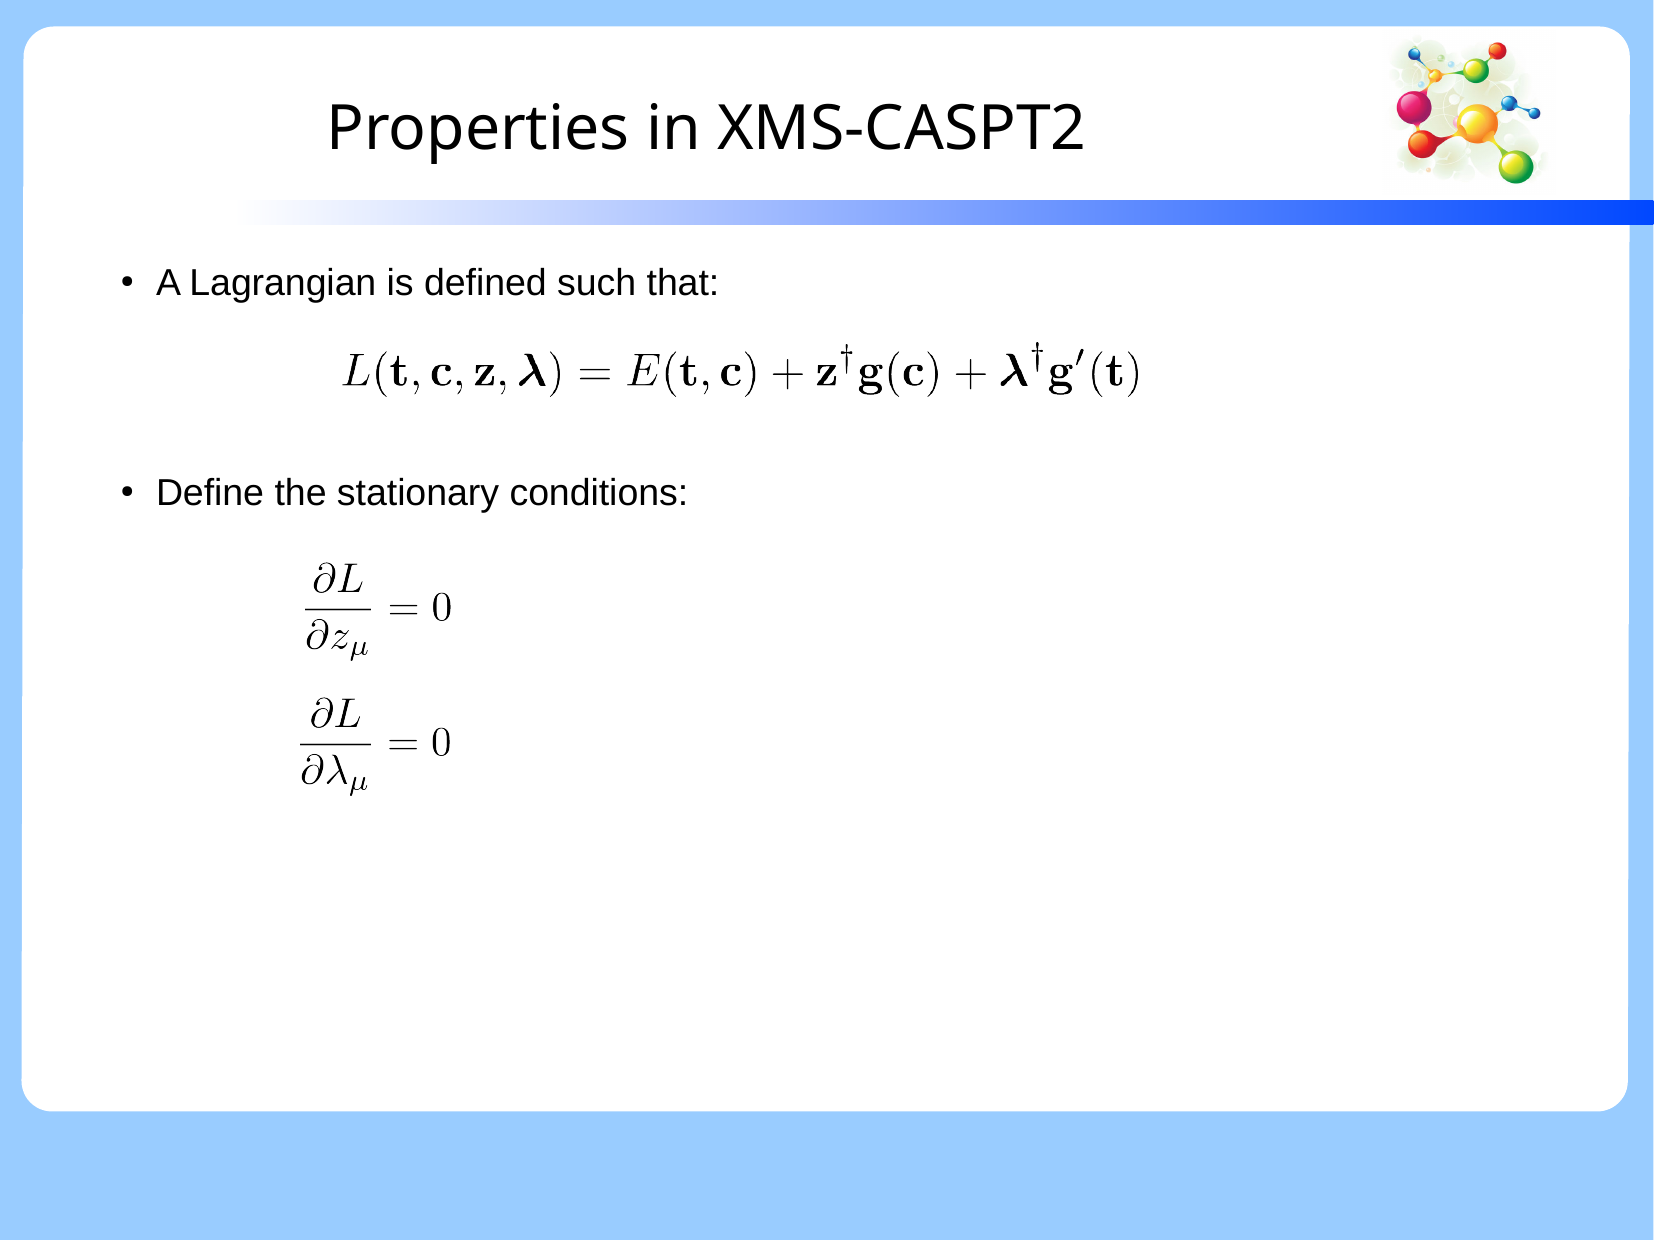

# Properties in XMS-CASPT2
A Lagrangian is defined such that:
Define the stationary conditions: